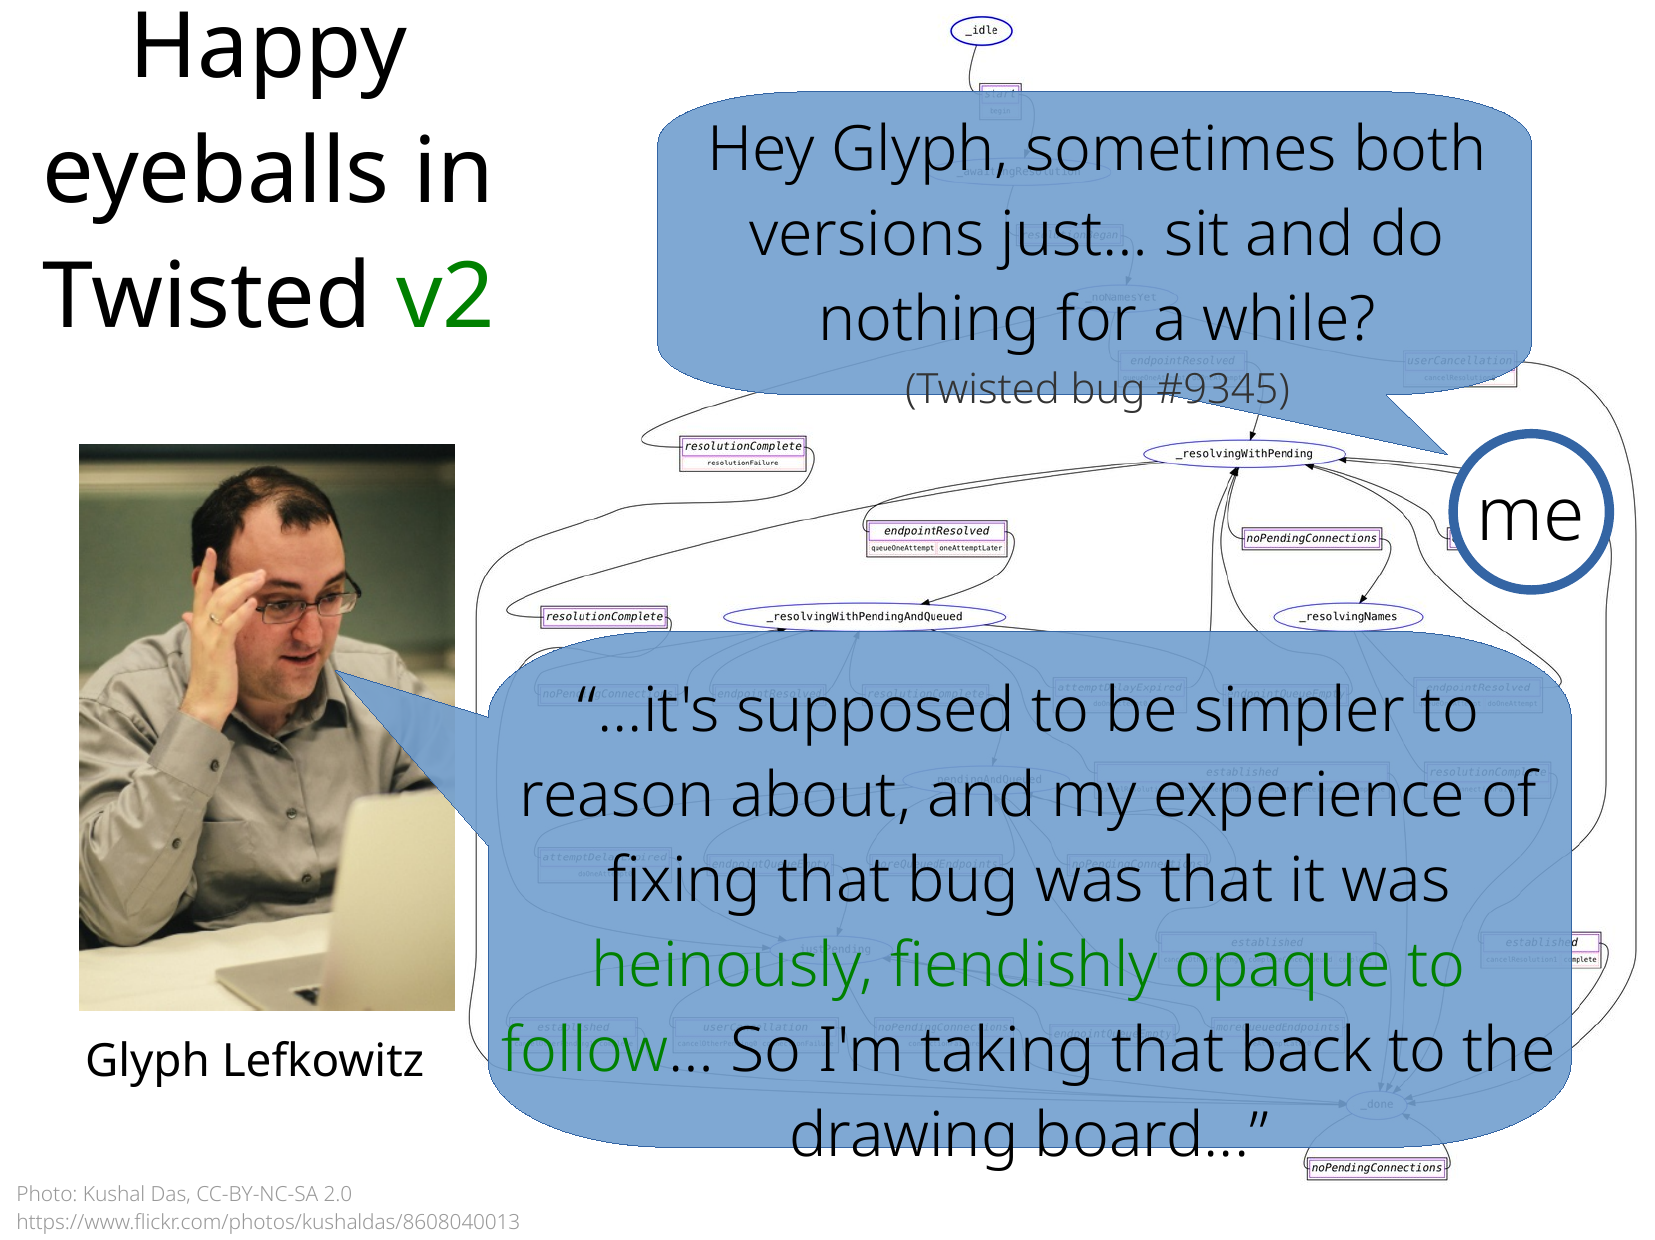

# Happy eyeballs in Twisted v2
Hey Glyph, sometimes both versions just… sit and do nothing for a while?
(Twisted bug #9345)
me
“...it's supposed to be simpler to reason about, and my experience of fixing that bug was that it was heinously, fiendishly opaque to follow… So I'm taking that back to the drawing board...”
Glyph Lefkowitz
Photo: Kushal Das, CC-BY-NC-SA 2.0 https://www.flickr.com/photos/kushaldas/8608040013